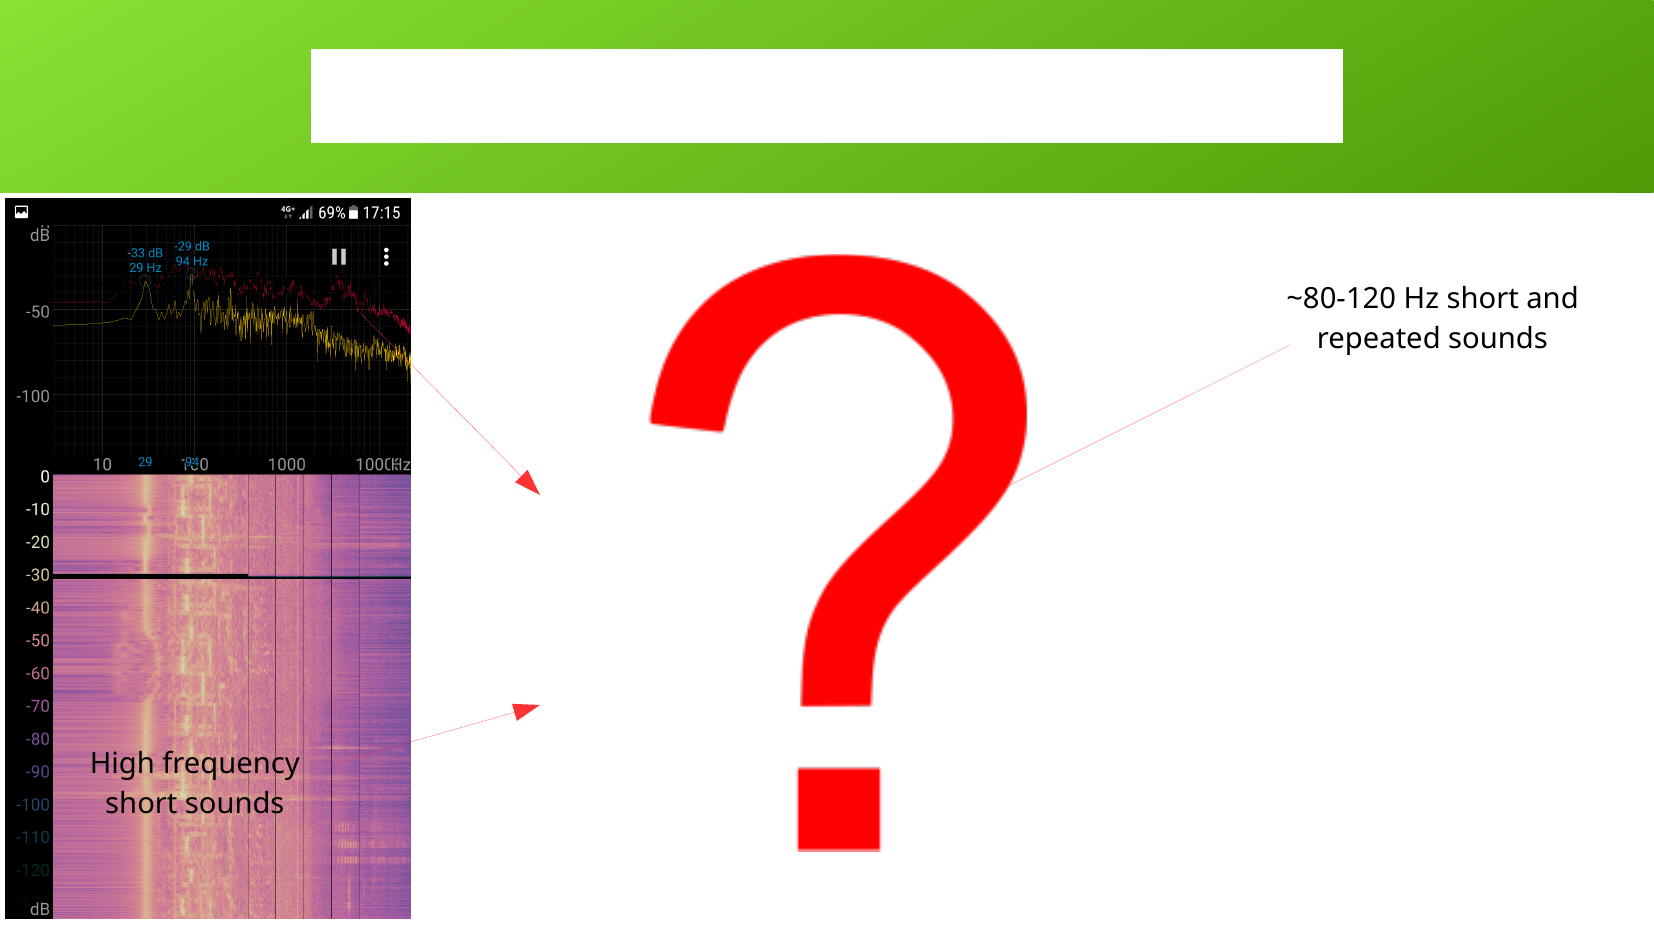

# Priors: the elephant in the room
~30 Hz constant sound
~80-120 Hz short and repeated sounds
High frequency short sounds